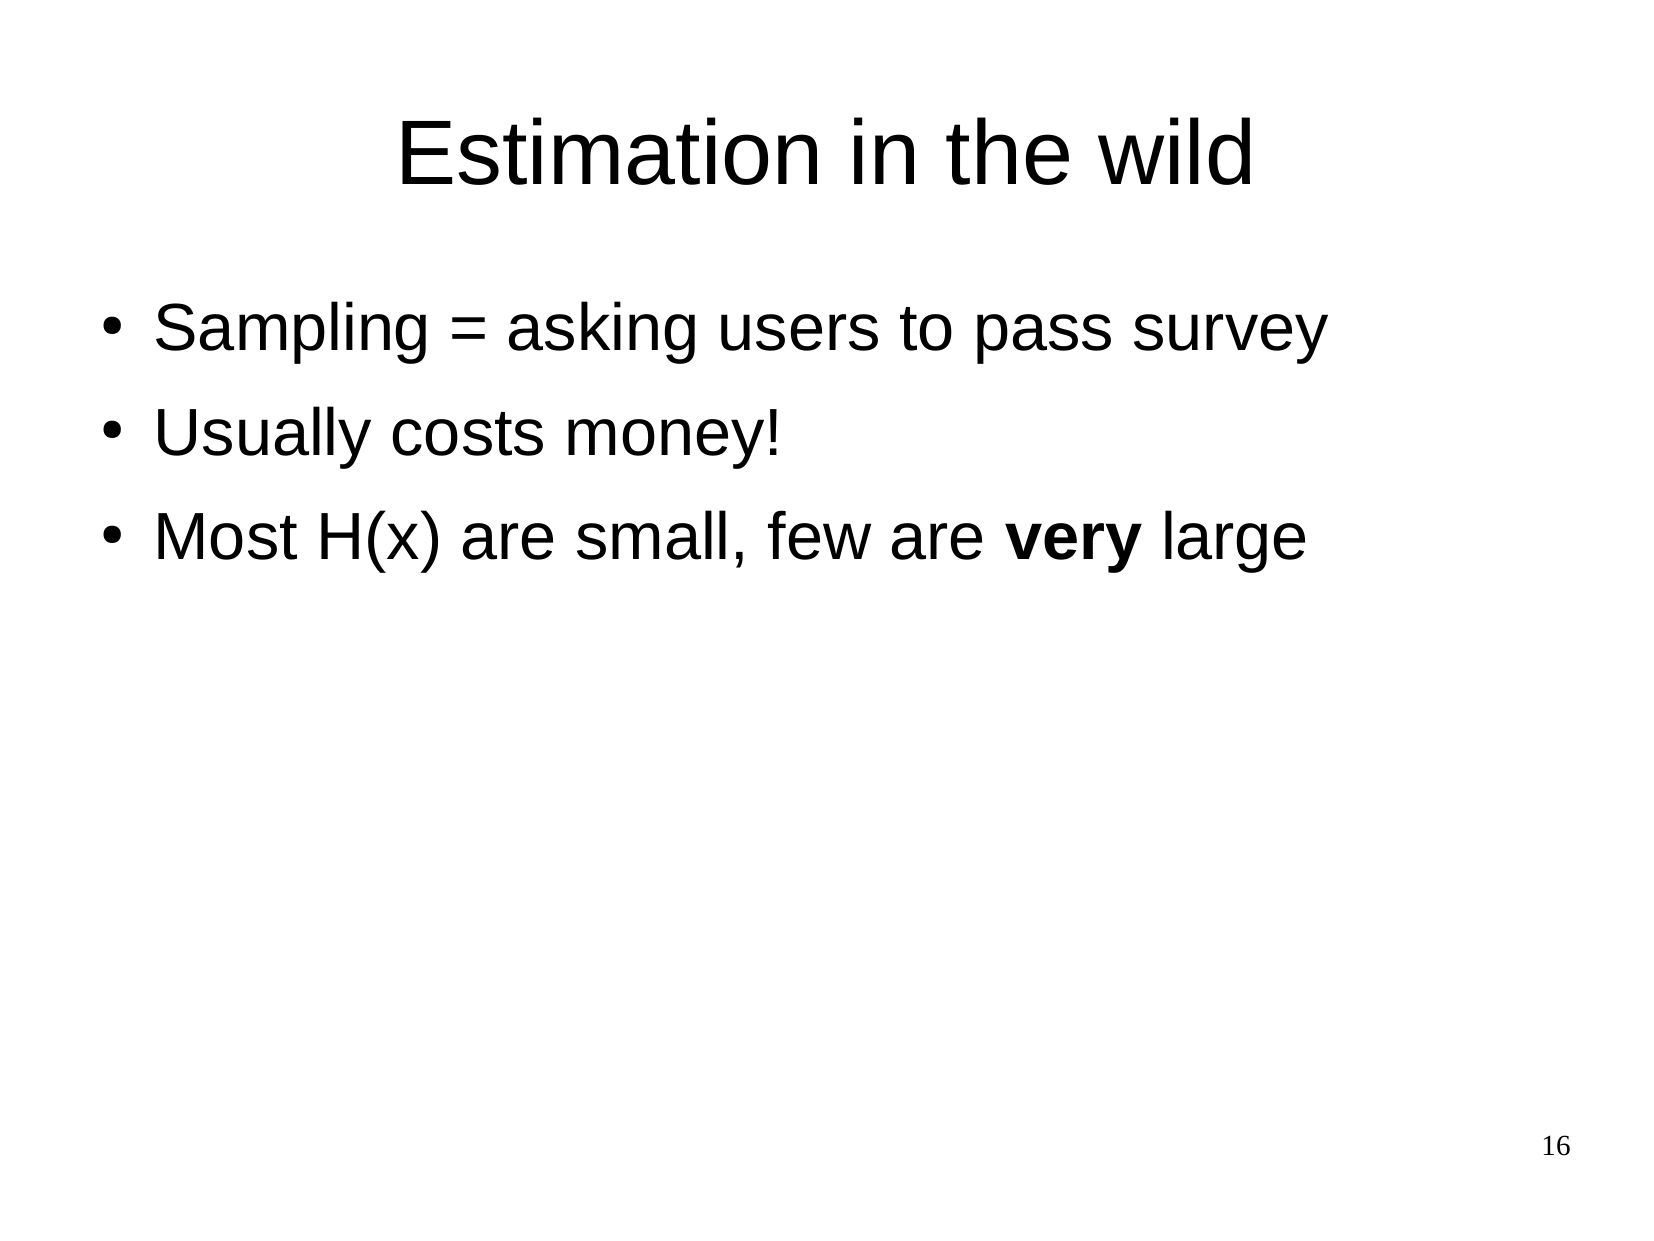

# Estimation in the wild
Sampling = asking users to pass survey
Usually costs money!
Most H(x) are small, few are very large
16